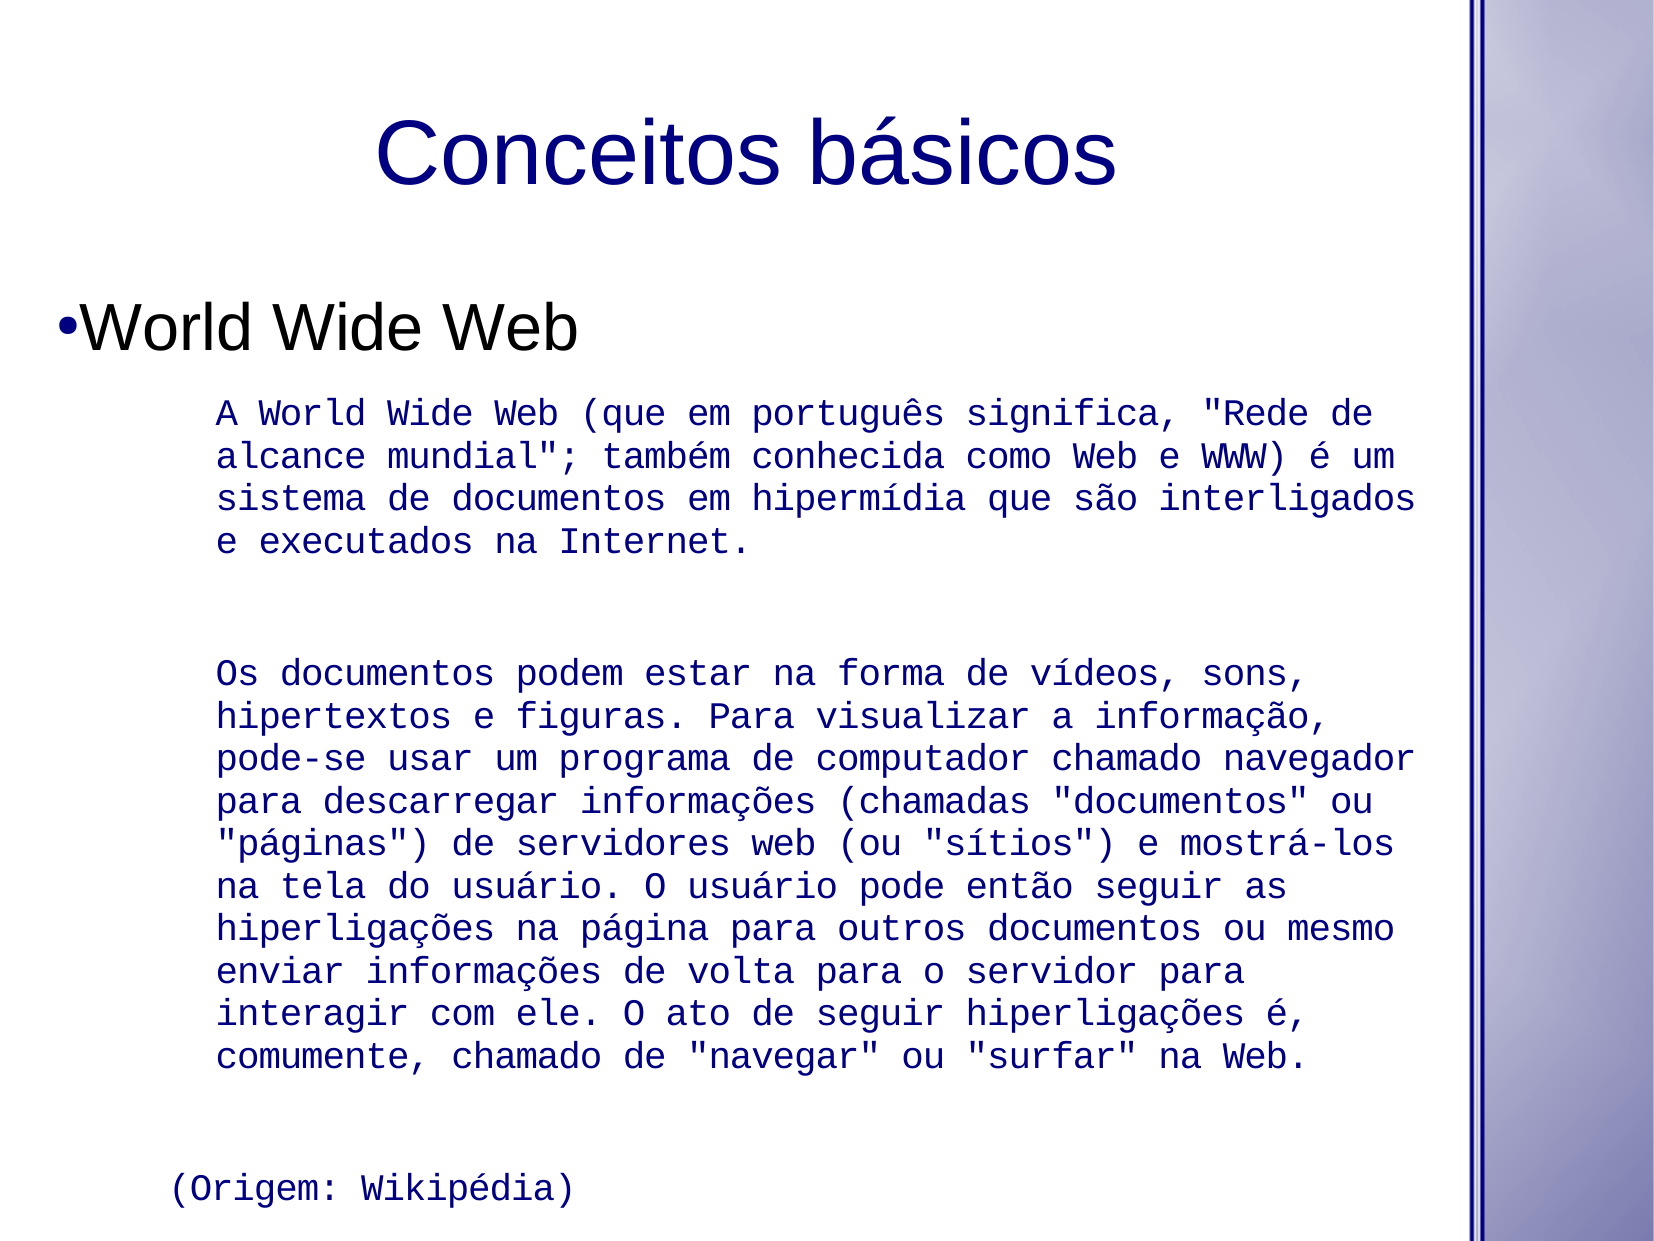

Conceitos básicos
# World Wide Web
A World Wide Web (que em português significa, "Rede de alcance mundial"; também conhecida como Web e WWW) é um sistema de documentos em hipermídia que são interligados e executados na Internet.
Os documentos podem estar na forma de vídeos, sons, hipertextos e figuras. Para visualizar a informação, pode-se usar um programa de computador chamado navegador para descarregar informações (chamadas "documentos" ou "páginas") de servidores web (ou "sítios") e mostrá-los na tela do usuário. O usuário pode então seguir as hiperligações na página para outros documentos ou mesmo enviar informações de volta para o servidor para interagir com ele. O ato de seguir hiperligações é, comumente, chamado de "navegar" ou "surfar" na Web.
(Origem: Wikipédia)